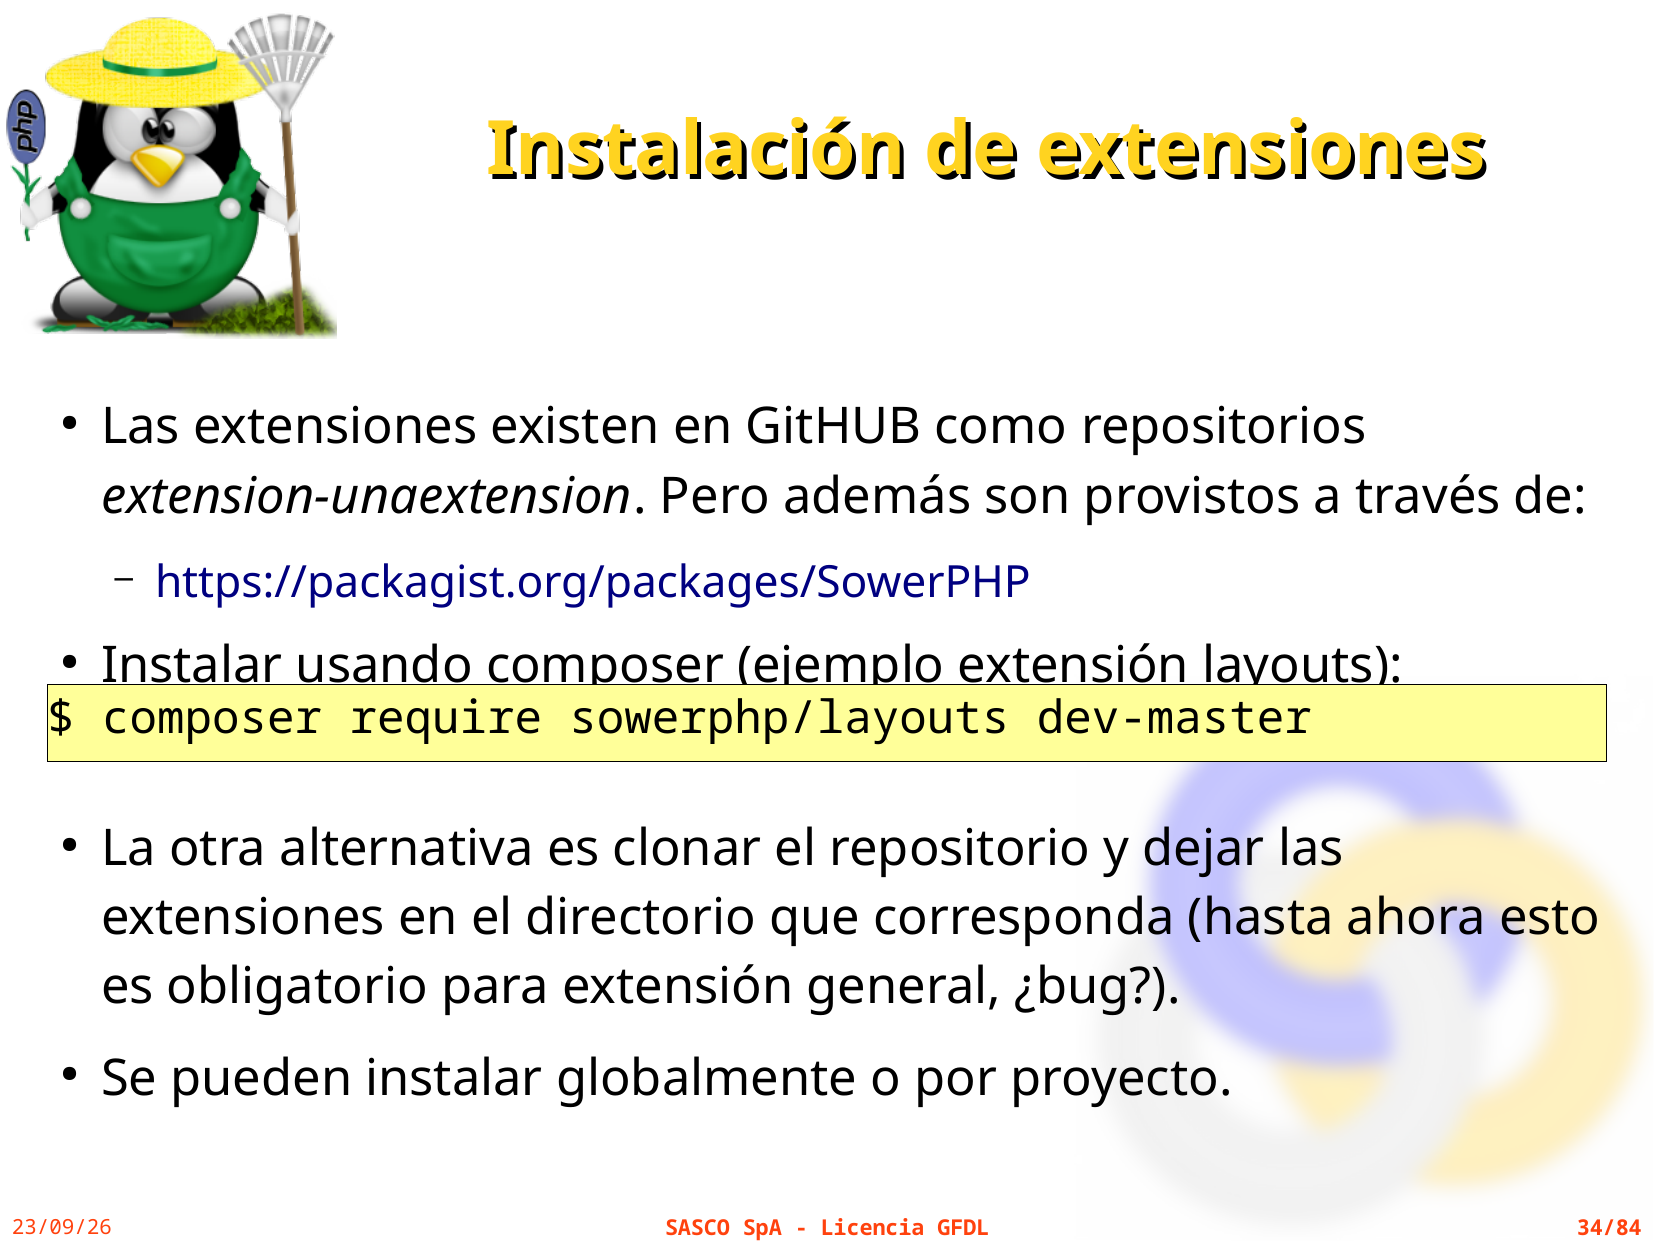

# Instalación de extensiones
Las extensiones existen en GitHUB como repositorios extension-unaextension. Pero además son provistos a través de:
https://packagist.org/packages/SowerPHP
Instalar usando composer (ejemplo extensión layouts):
La otra alternativa es clonar el repositorio y dejar las extensiones en el directorio que corresponda (hasta ahora esto es obligatorio para extensión general, ¿bug?).
Se pueden instalar globalmente o por proyecto.
$ composer require sowerphp/layouts dev-master
SASCO SpA - Licencia GFDL
34